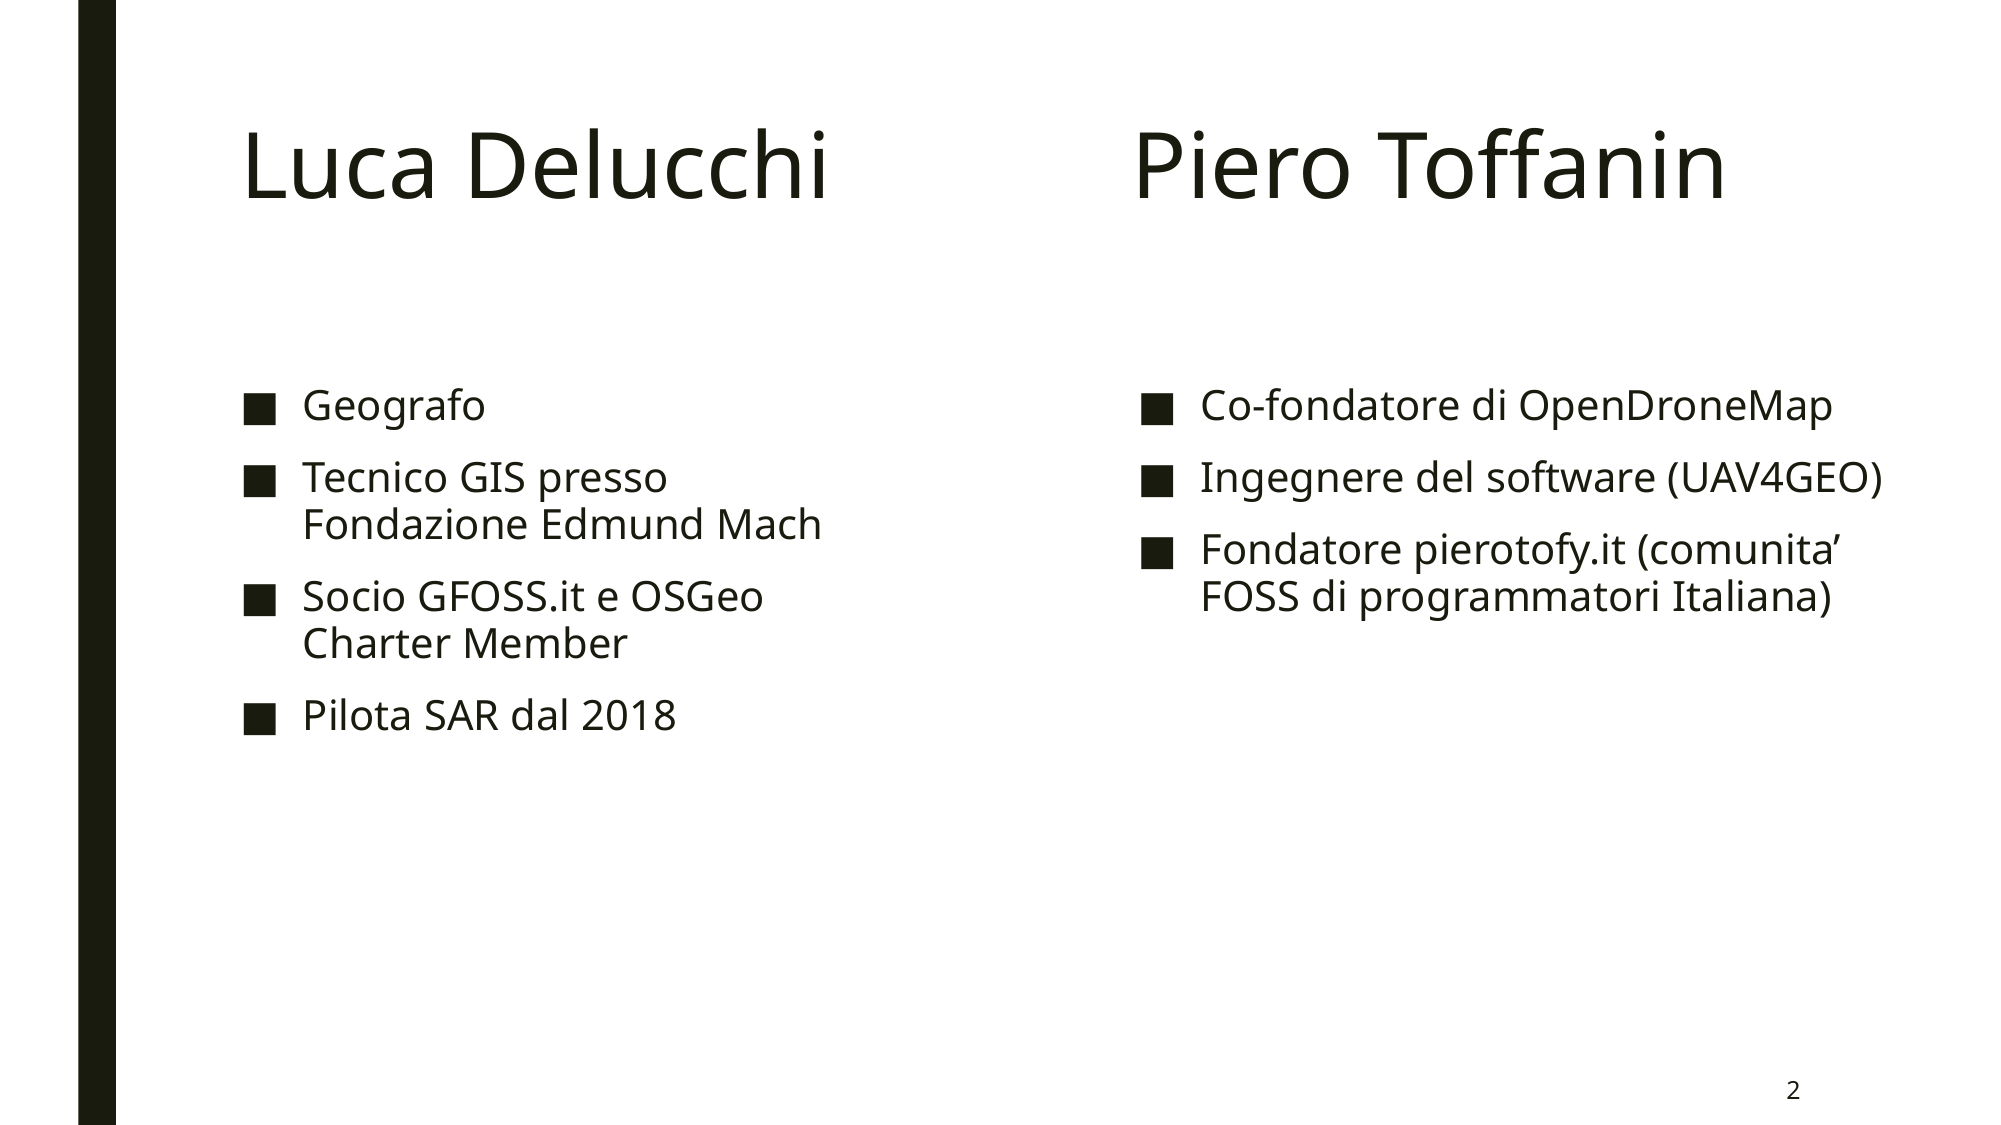

# Luca Delucchi
Piero Toffanin
Geografo
Tecnico GIS presso Fondazione Edmund Mach
Socio GFOSS.it e OSGeo Charter Member
Pilota SAR dal 2018
Co-fondatore di OpenDroneMap
Ingegnere del software (UAV4GEO)
Fondatore pierotofy.it (comunita’ FOSS di programmatori Italiana)